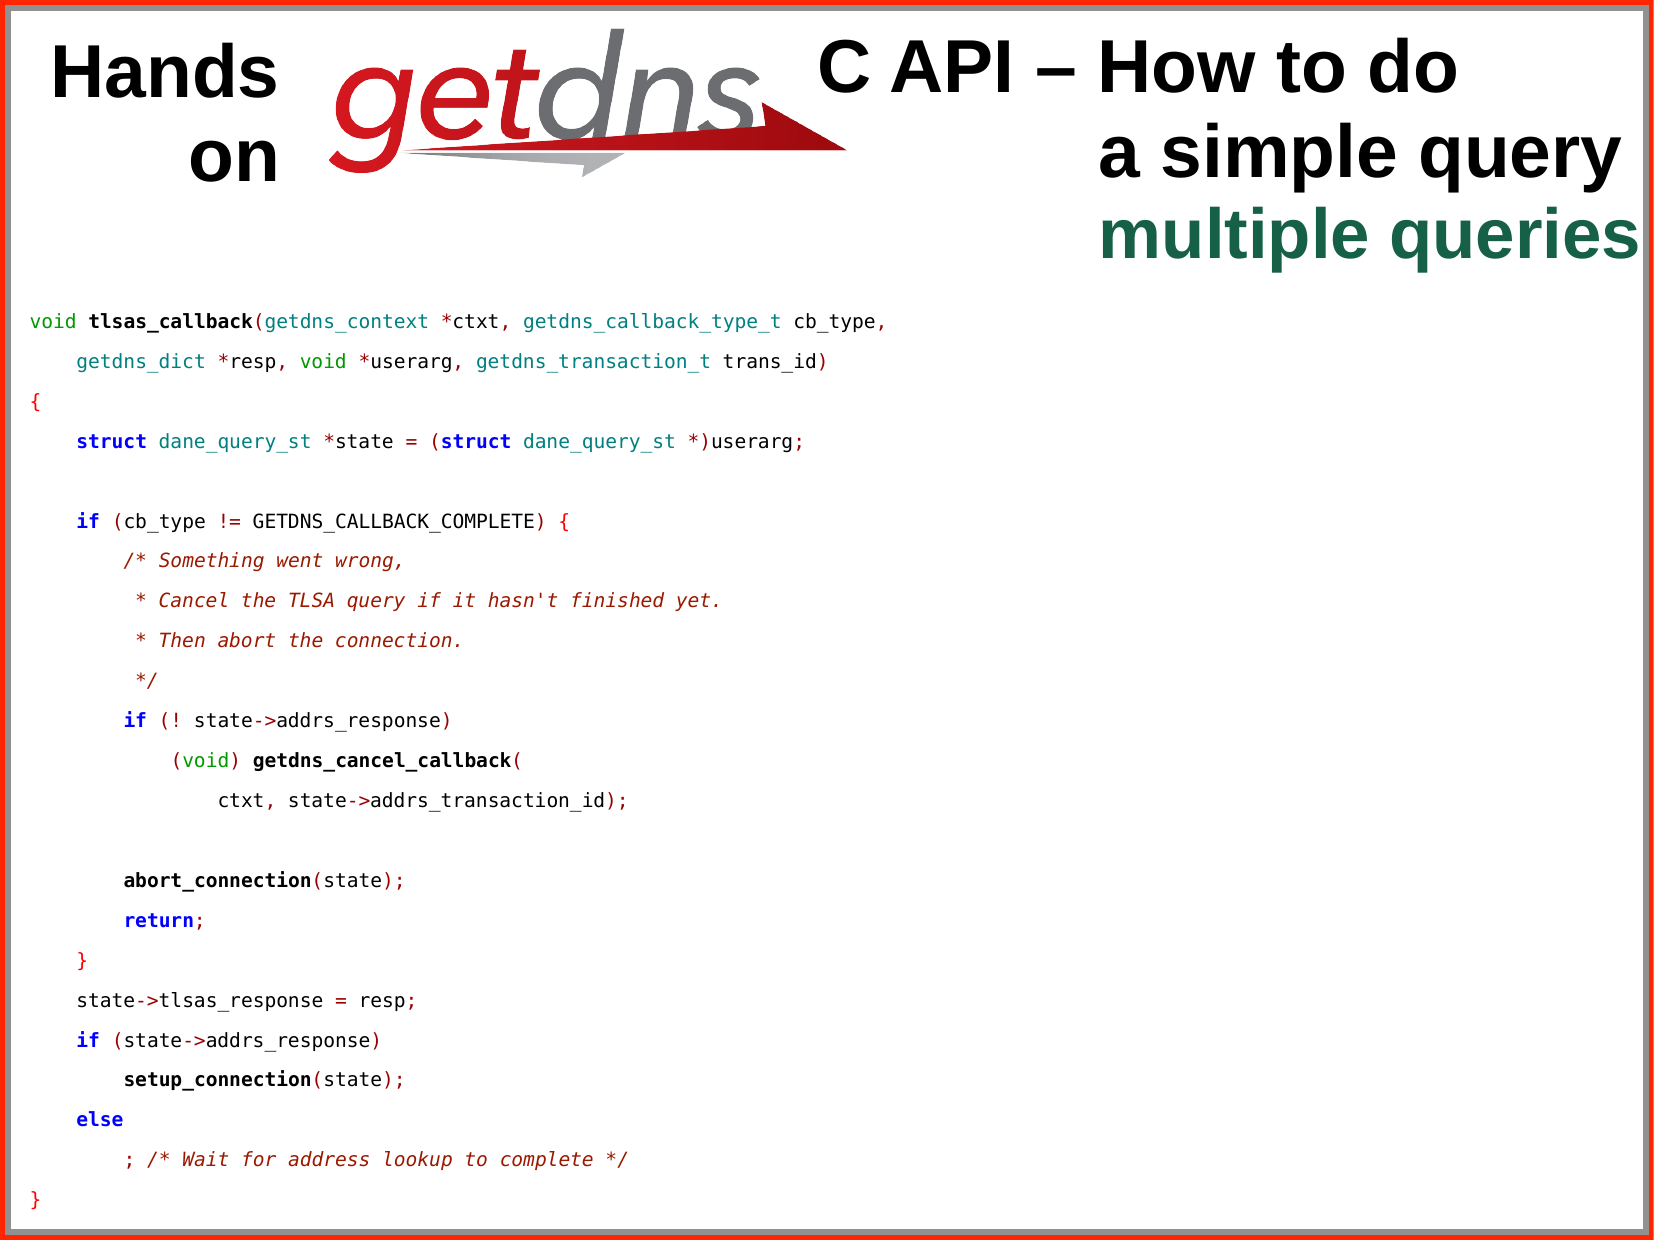

Hands on
C API – How to do
	 a simple query
multiple queries
# void tlsas_callback(getdns_context *ctxt, getdns_callback_type_t cb_type,
 getdns_dict *resp, void *userarg, getdns_transaction_t trans_id)
{
 struct dane_query_st *state = (struct dane_query_st *)userarg;
 if (cb_type != GETDNS_CALLBACK_COMPLETE) {
 /* Something went wrong,
 * Cancel the TLSA query if it hasn't finished yet.
 * Then abort the connection.
 */
 if (! state->addrs_response)
 (void) getdns_cancel_callback(
 ctxt, state->addrs_transaction_id);
 abort_connection(state);
 return;
 }
 state->tlsas_response = resp;
 if (state->addrs_response)
 setup_connection(state);
 else
 ; /* Wait for address lookup to complete */
}